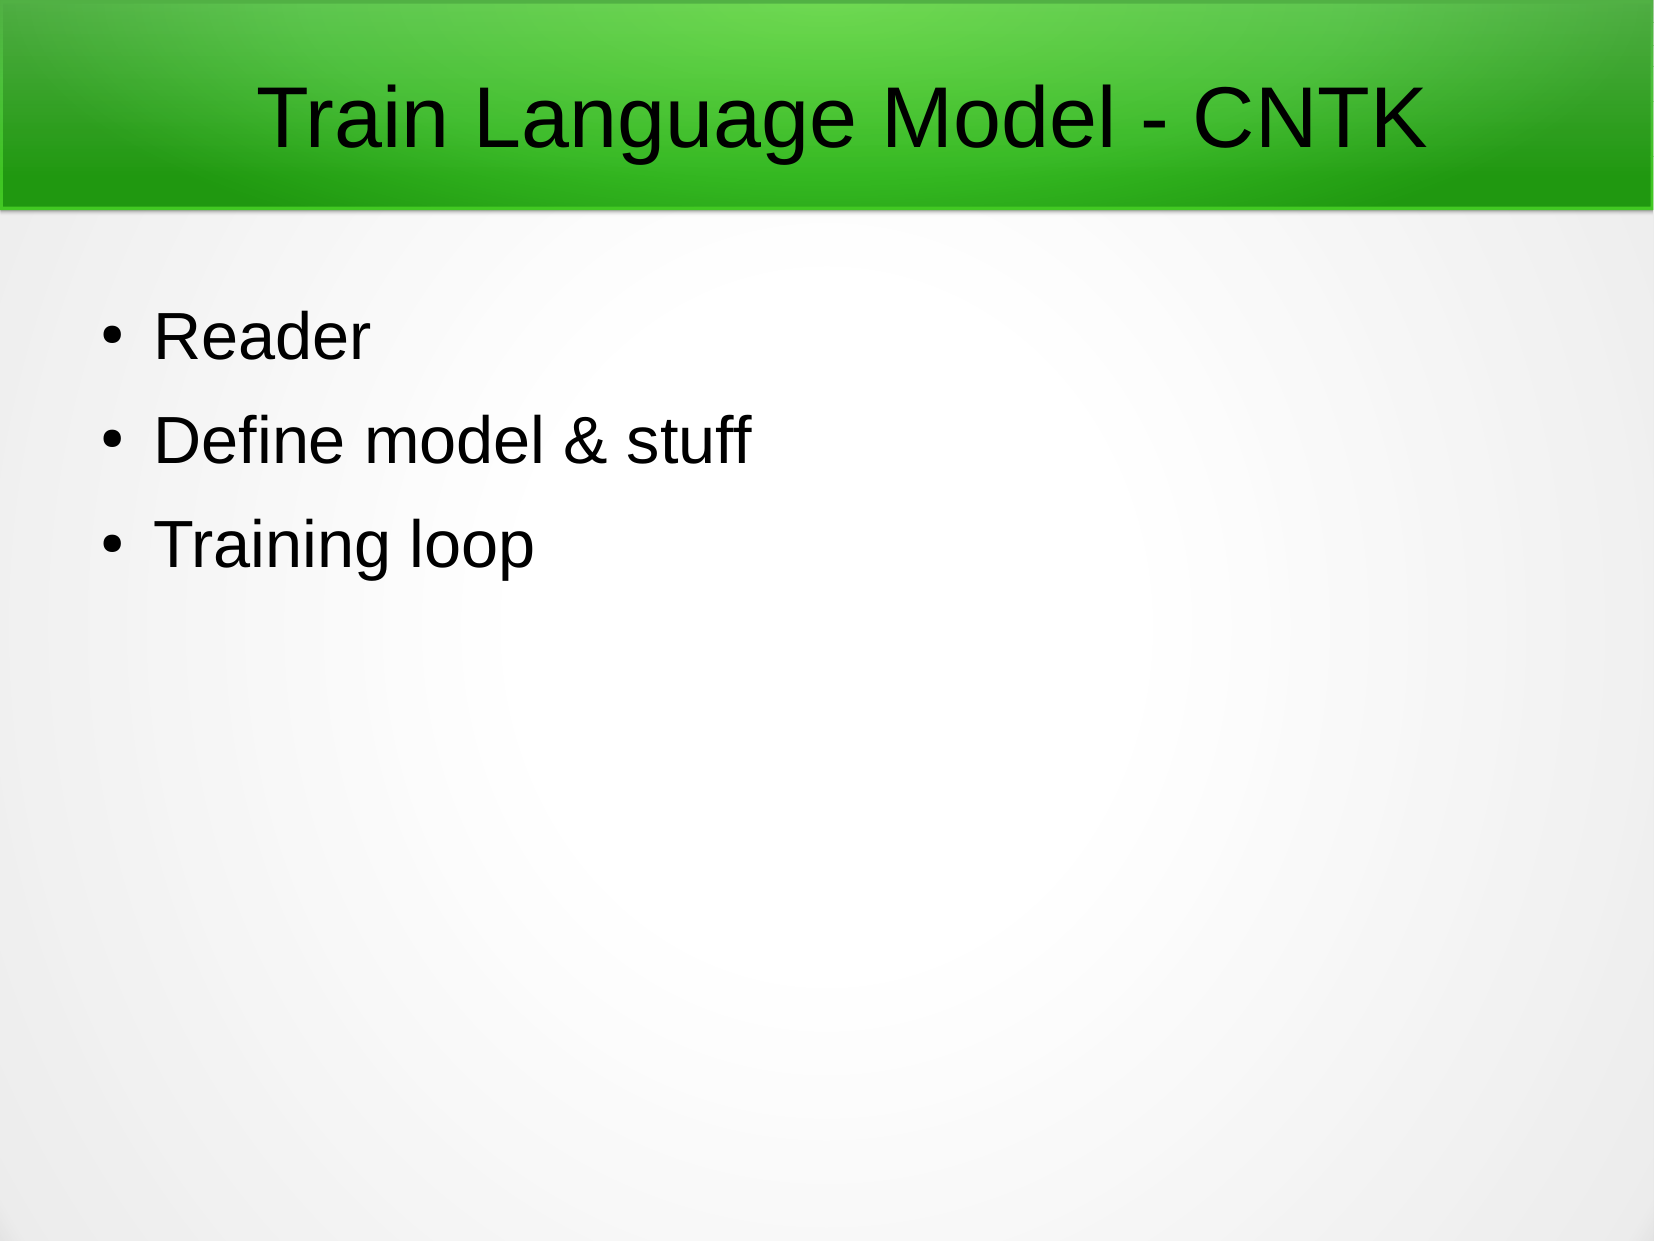

# Train Language Model - CNTK
Reader
Define model & stuff
Training loop